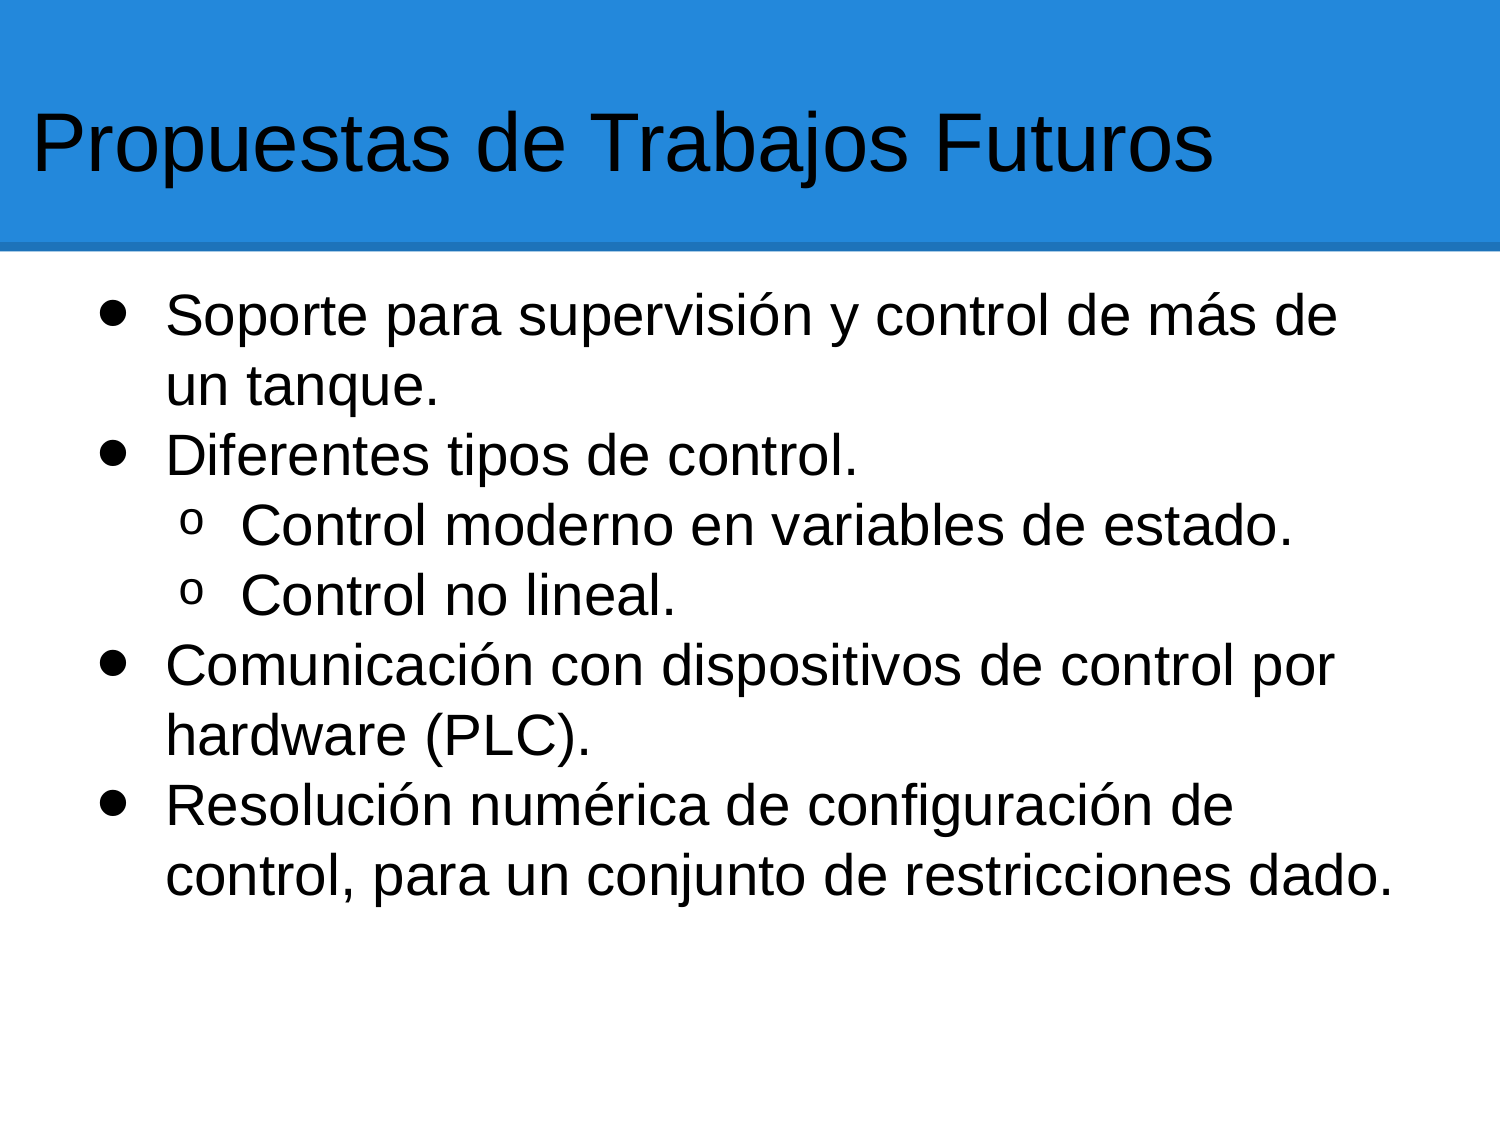

Propuestas de Trabajos Futuros
# Soporte para supervisión y control de más de un tanque.
Diferentes tipos de control.
Control moderno en variables de estado.
Control no lineal.
Comunicación con dispositivos de control por hardware (PLC).
Resolución numérica de configuración de control, para un conjunto de restricciones dado.